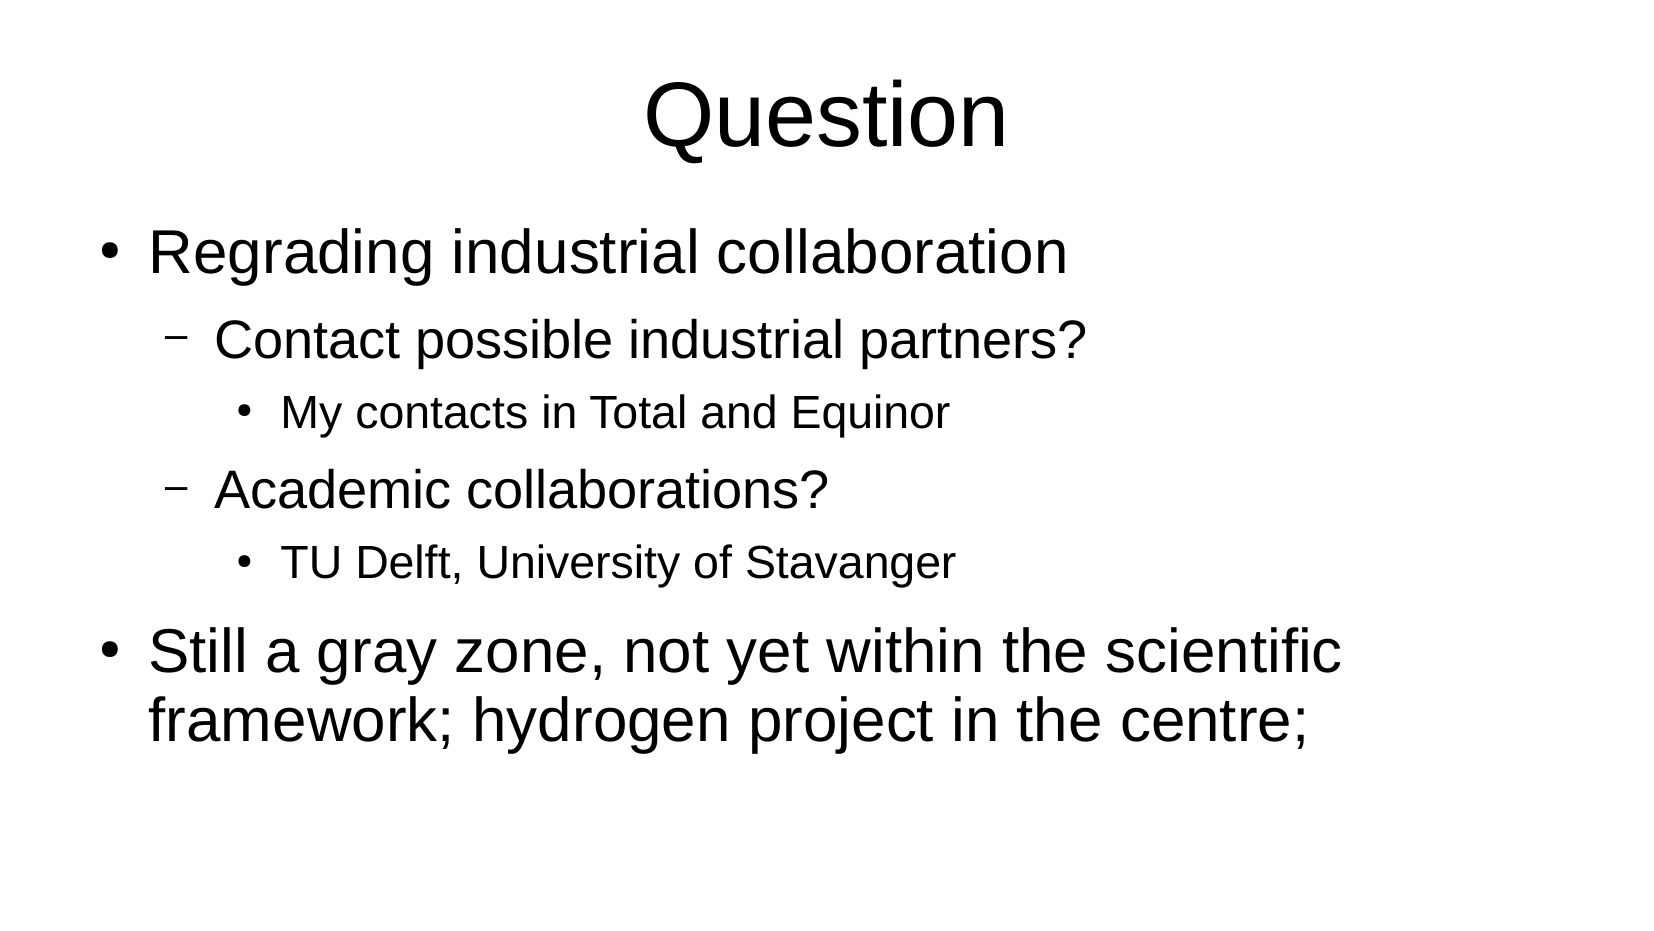

# Question
Regrading industrial collaboration
Contact possible industrial partners?
My contacts in Total and Equinor
Academic collaborations?
TU Delft, University of Stavanger
Still a gray zone, not yet within the scientific framework; hydrogen project in the centre;